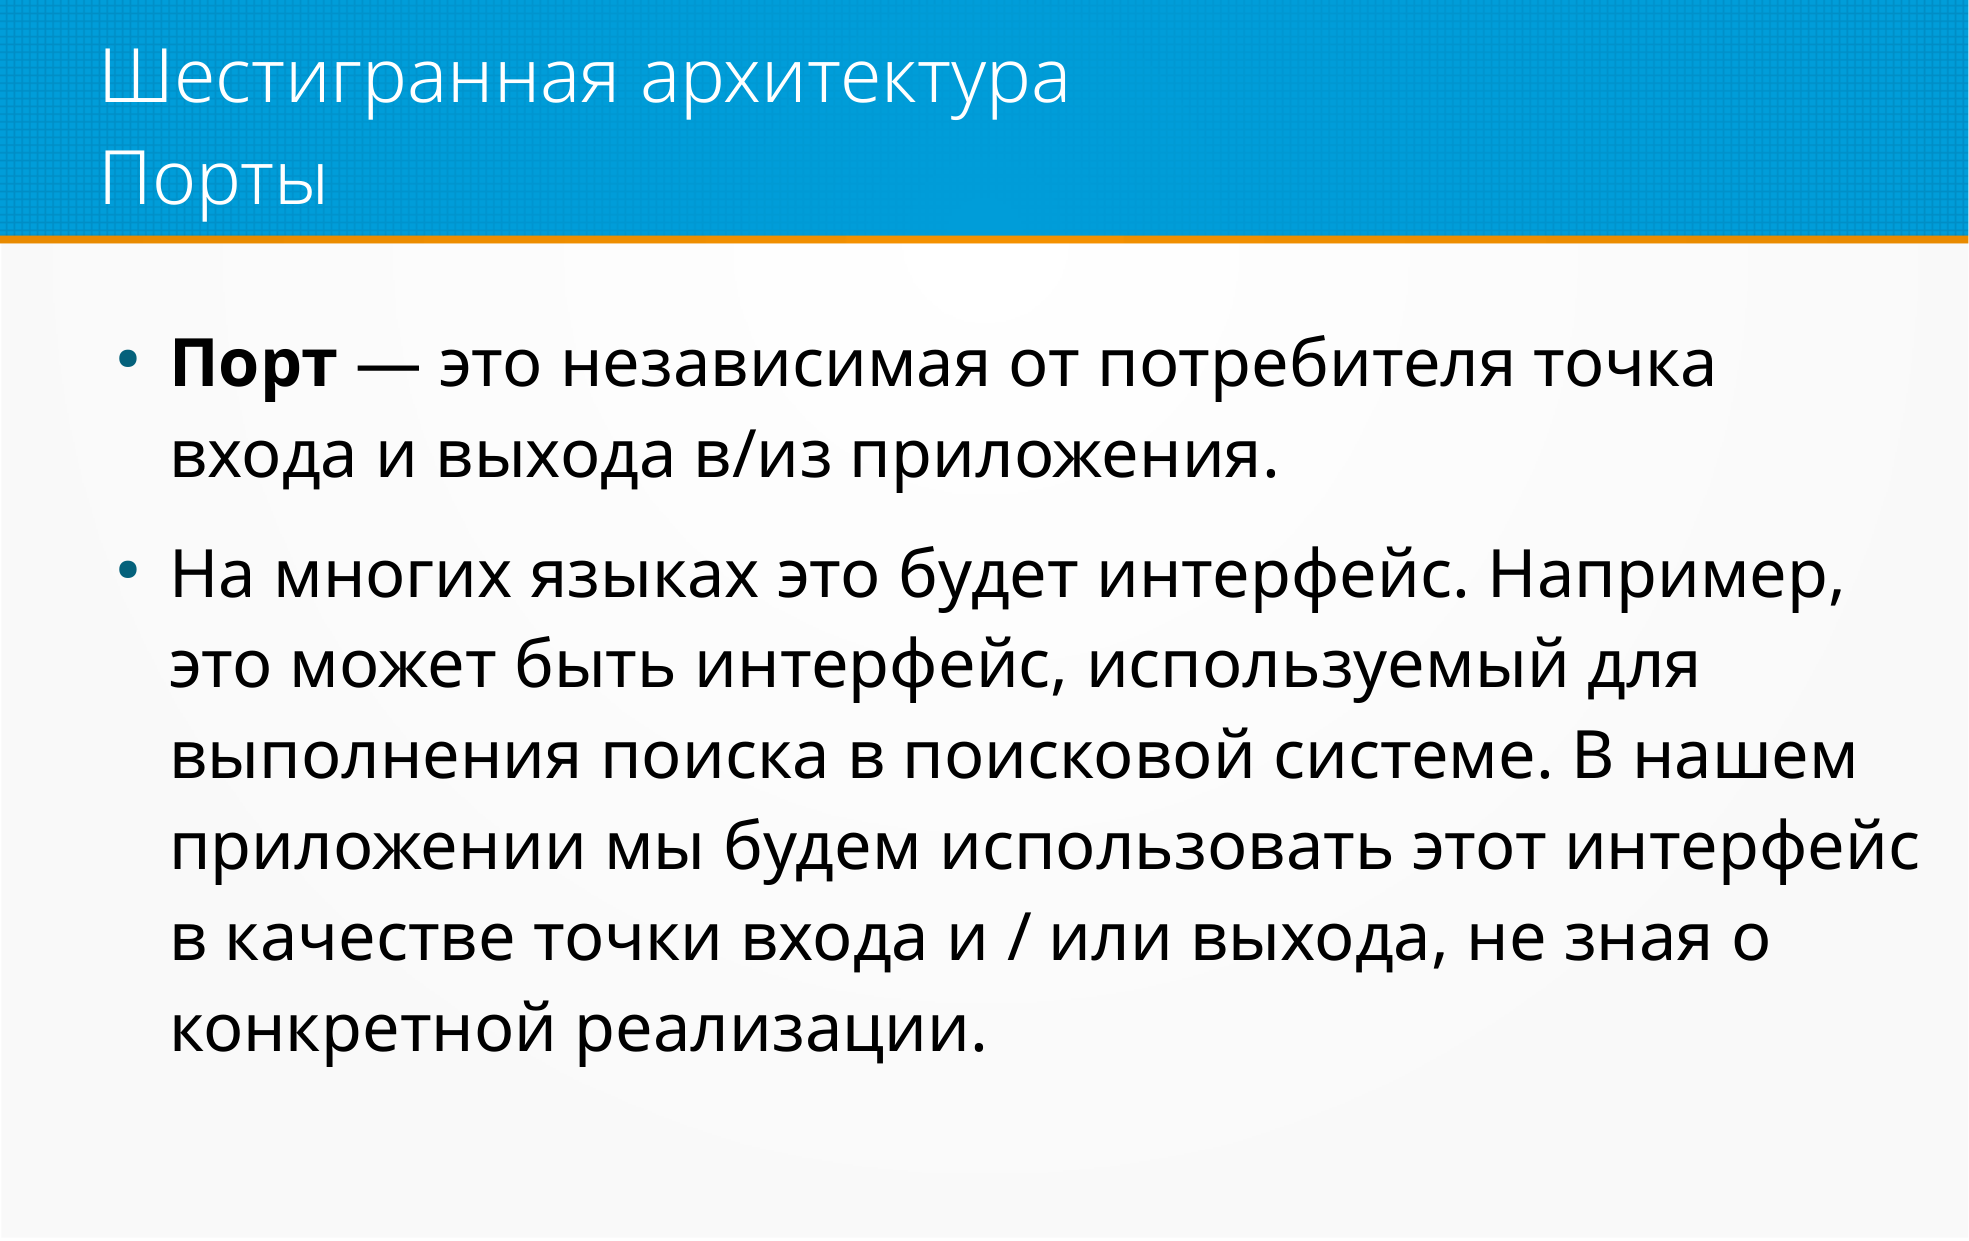

# Шестигранная архитектура Порты
Порт — это независимая от потребителя точка входа и выхода в/из приложения.
На многих языках это будет интерфейс. Например, это может быть интерфейс, используемый для выполнения поиска в поисковой системе. В нашем приложении мы будем использовать этот интерфейс в качестве точки входа и / или выхода, не зная о конкретной реализации.